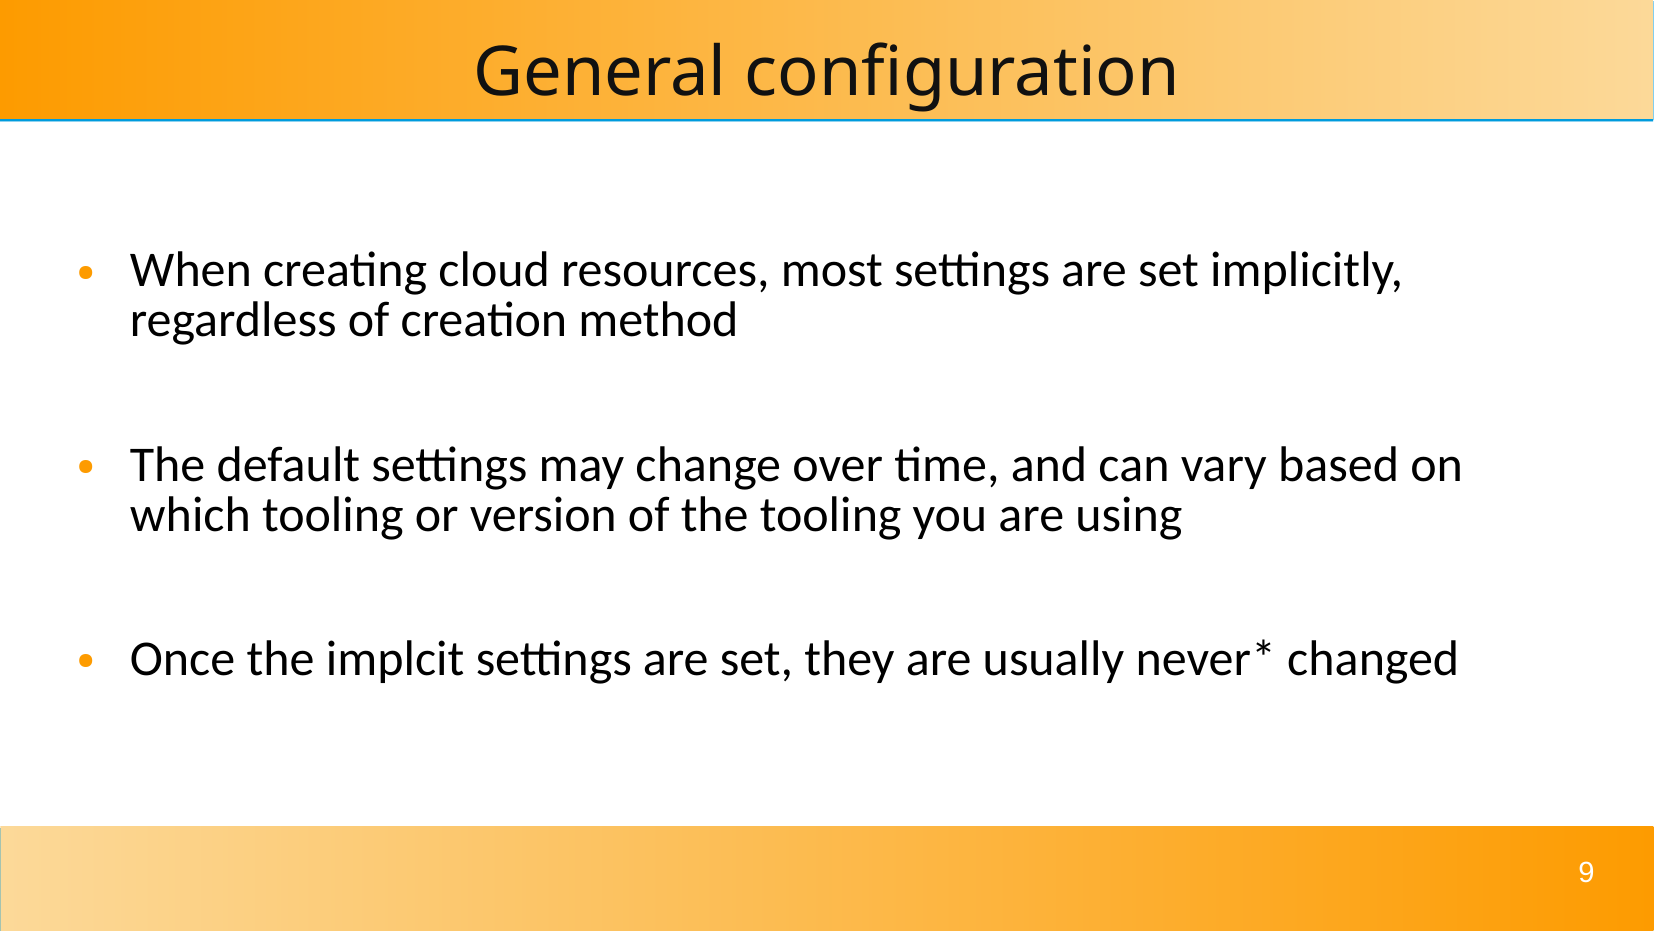

# General configuration
When creating cloud resources, most settings are set implicitly, regardless of creation method
The default settings may change over time, and can vary based on which tooling or version of the tooling you are using
Once the implcit settings are set, they are usually never* changed
9